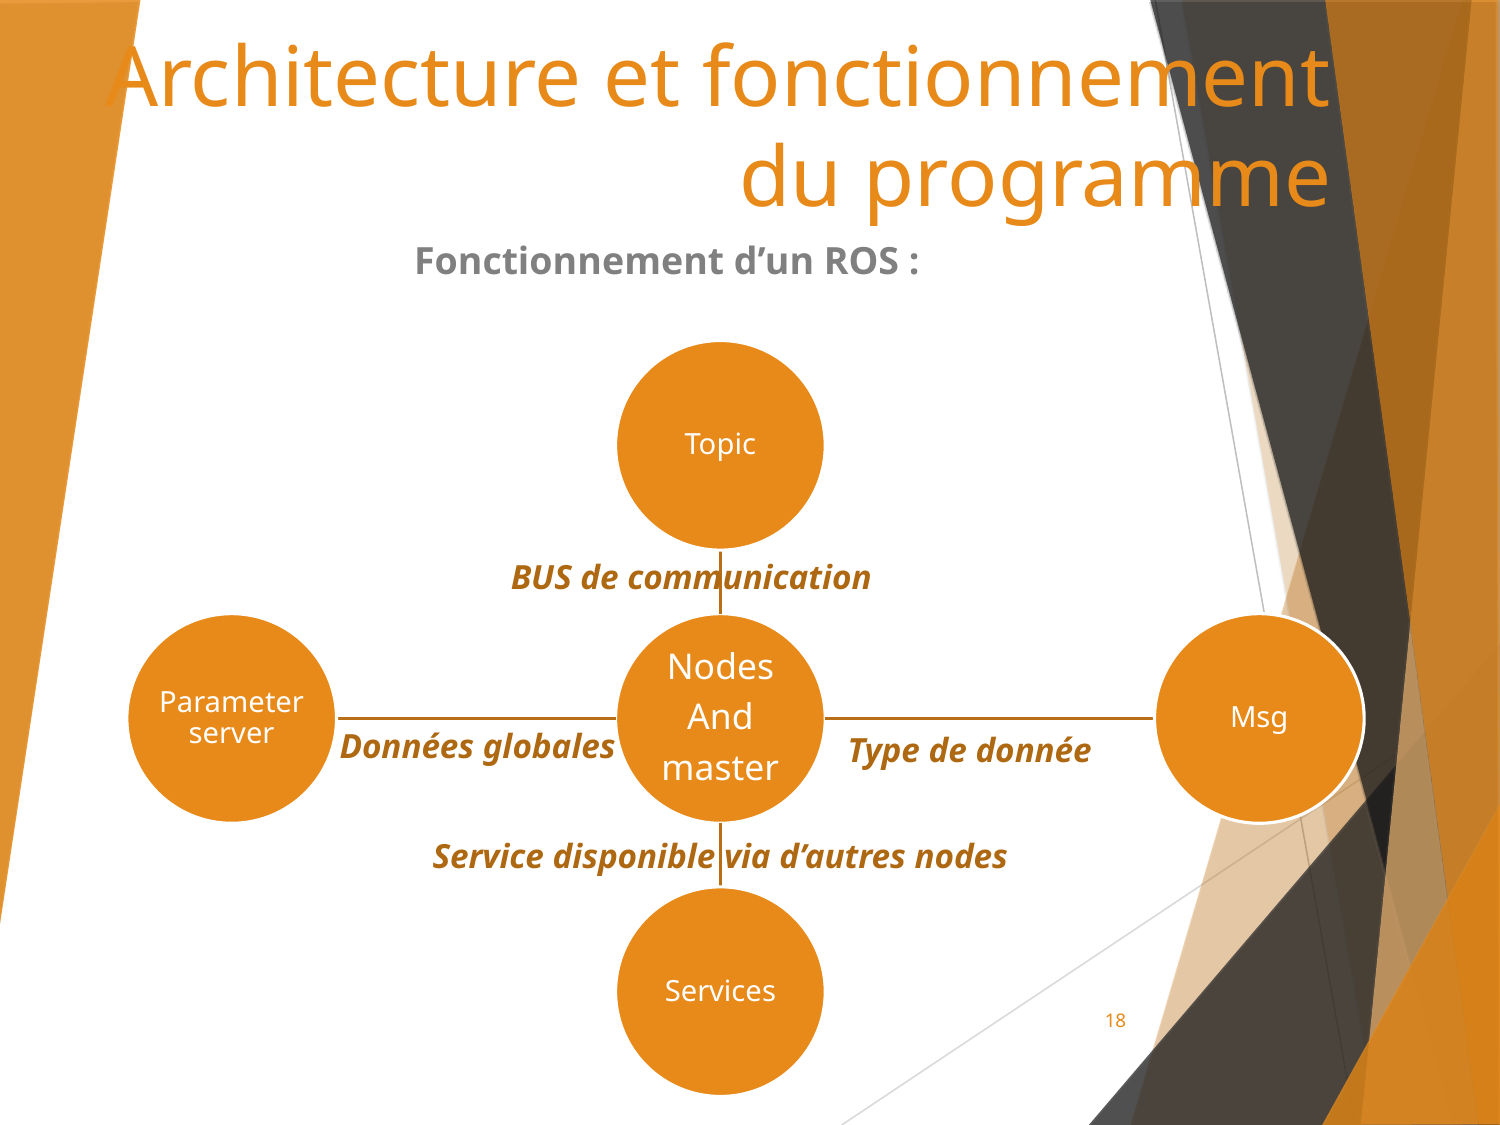

# Architecture et fonctionnement du programme
Fonctionnement d’un ROS :
Topic
Parameter server
Nodes
And
master
Msg
Services
BUS de communication
Données globales
Type de donnée
Service disponible via d’autres nodes